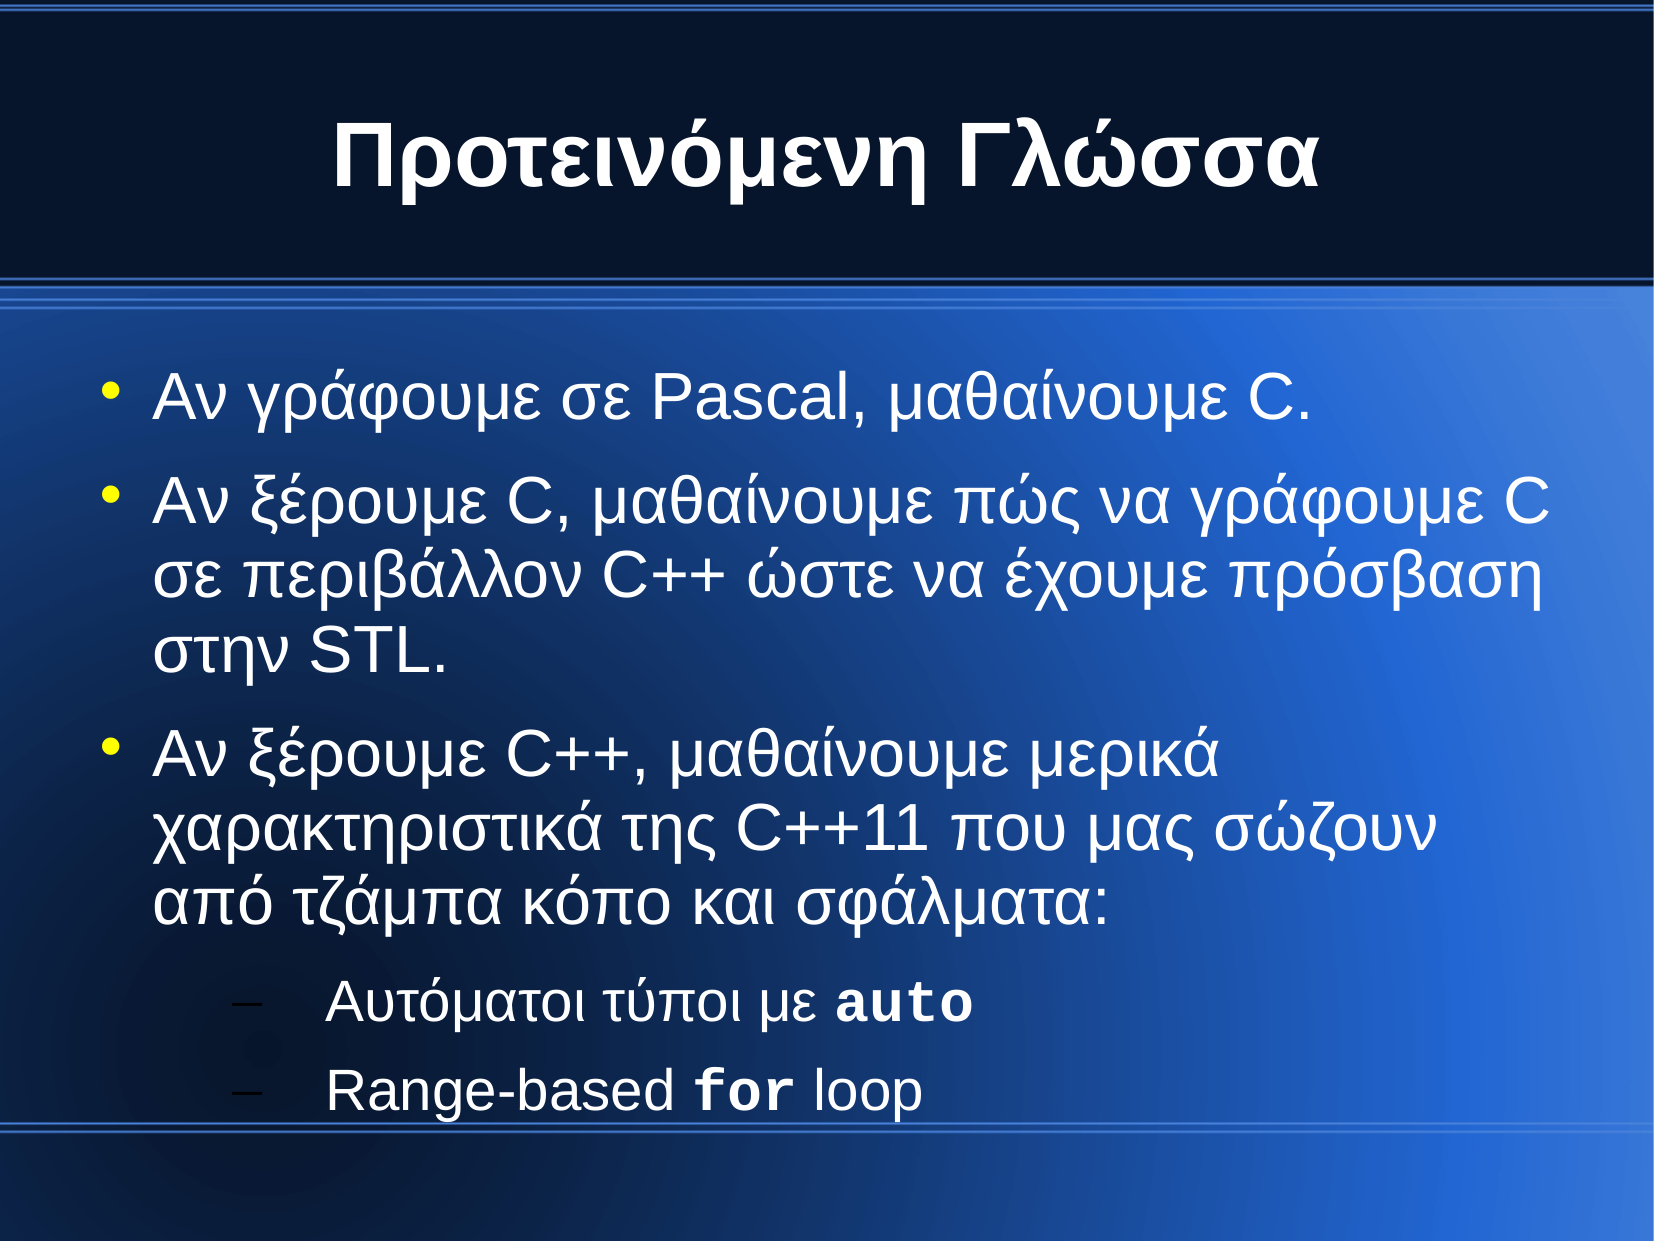

# Προτεινόμενη Γλώσσα
Αν γράφουμε σε Pascal, μαθαίνουμε C.
Aν ξέρουμε C, μαθαίνουμε πώς να γράφουμε C σε περιβάλλον C++ ώστε να έχουμε πρόσβαση στην STL.
Αν ξέρουμε C++, μαθαίνουμε μερικά χαρακτηριστικά της C++11 που μας σώζουν από τζάμπα κόπο και σφάλματα:
Αυτόματοι τύποι με auto
Range-based for loop